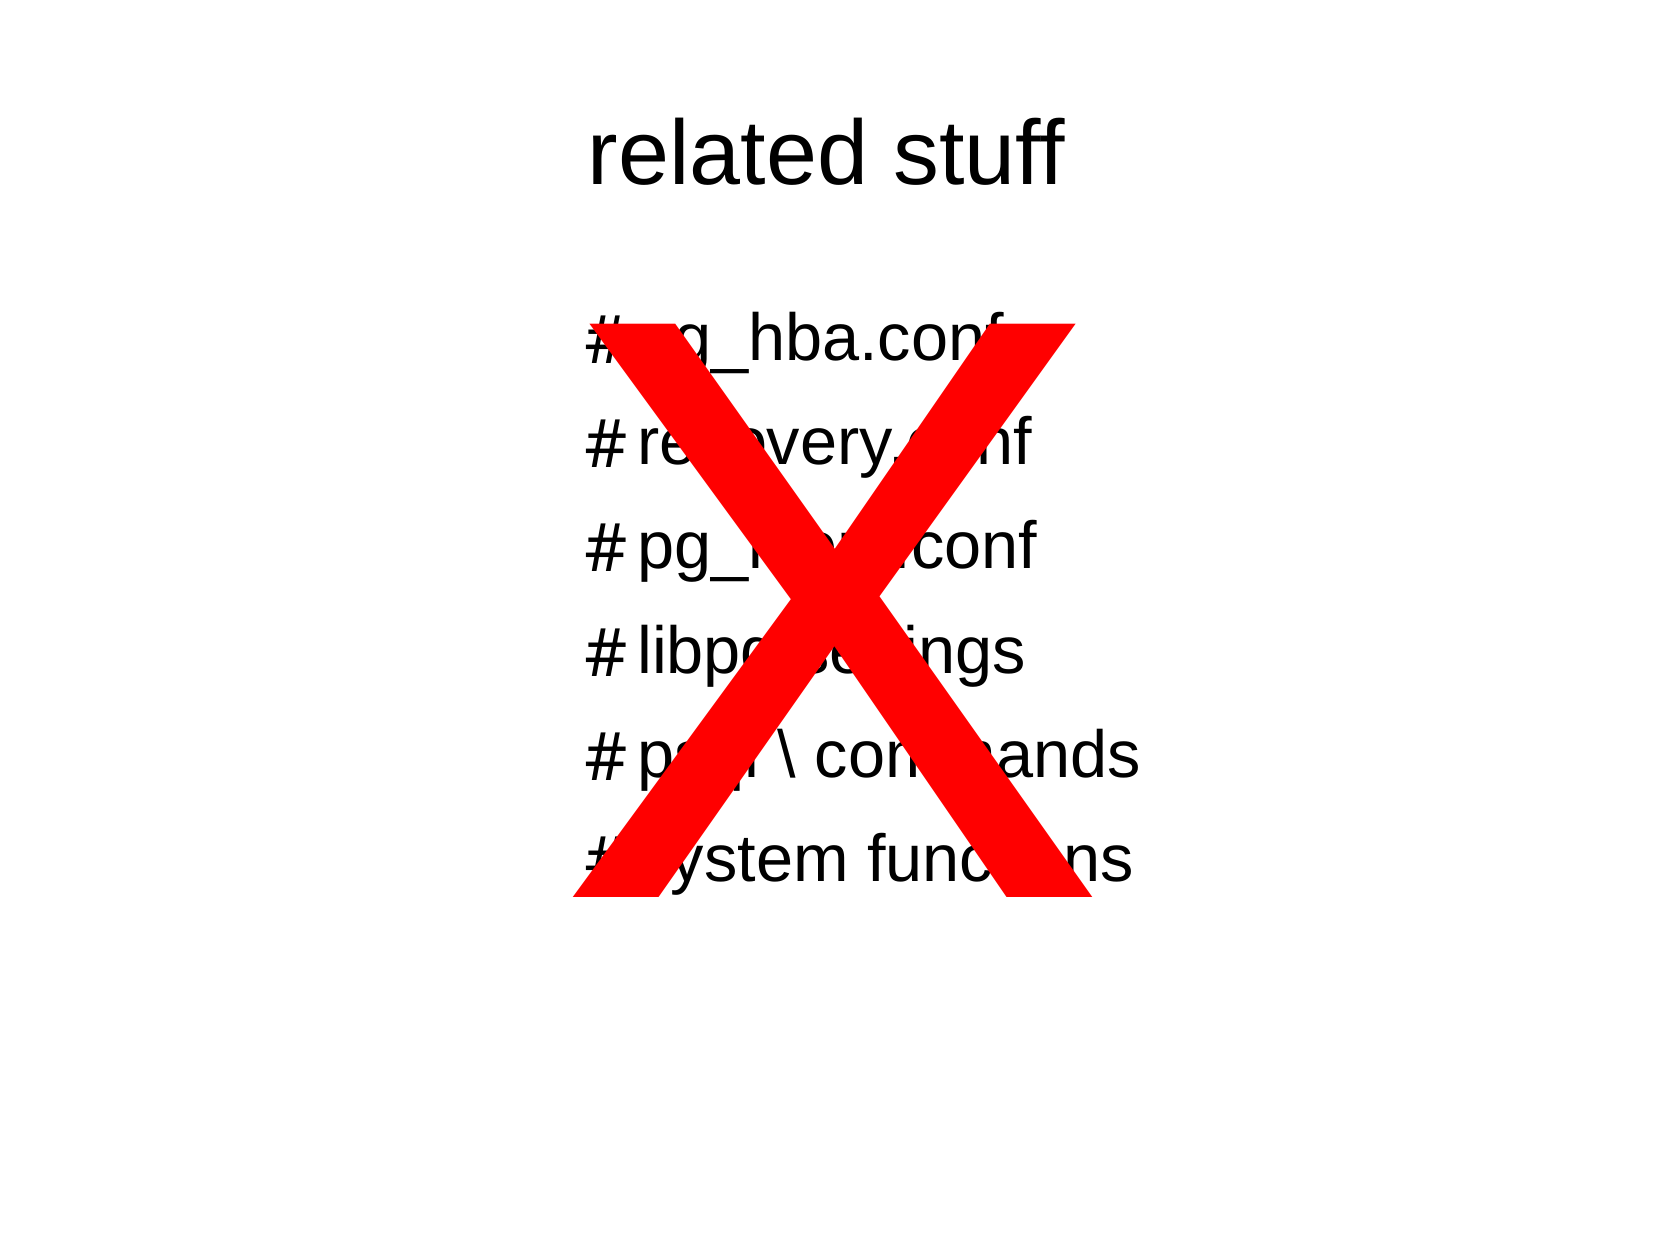

# related stuff
X
pg_hba.conf
recovery.conf
pg_ident.conf
libpq settings
psql \ commands
system functions